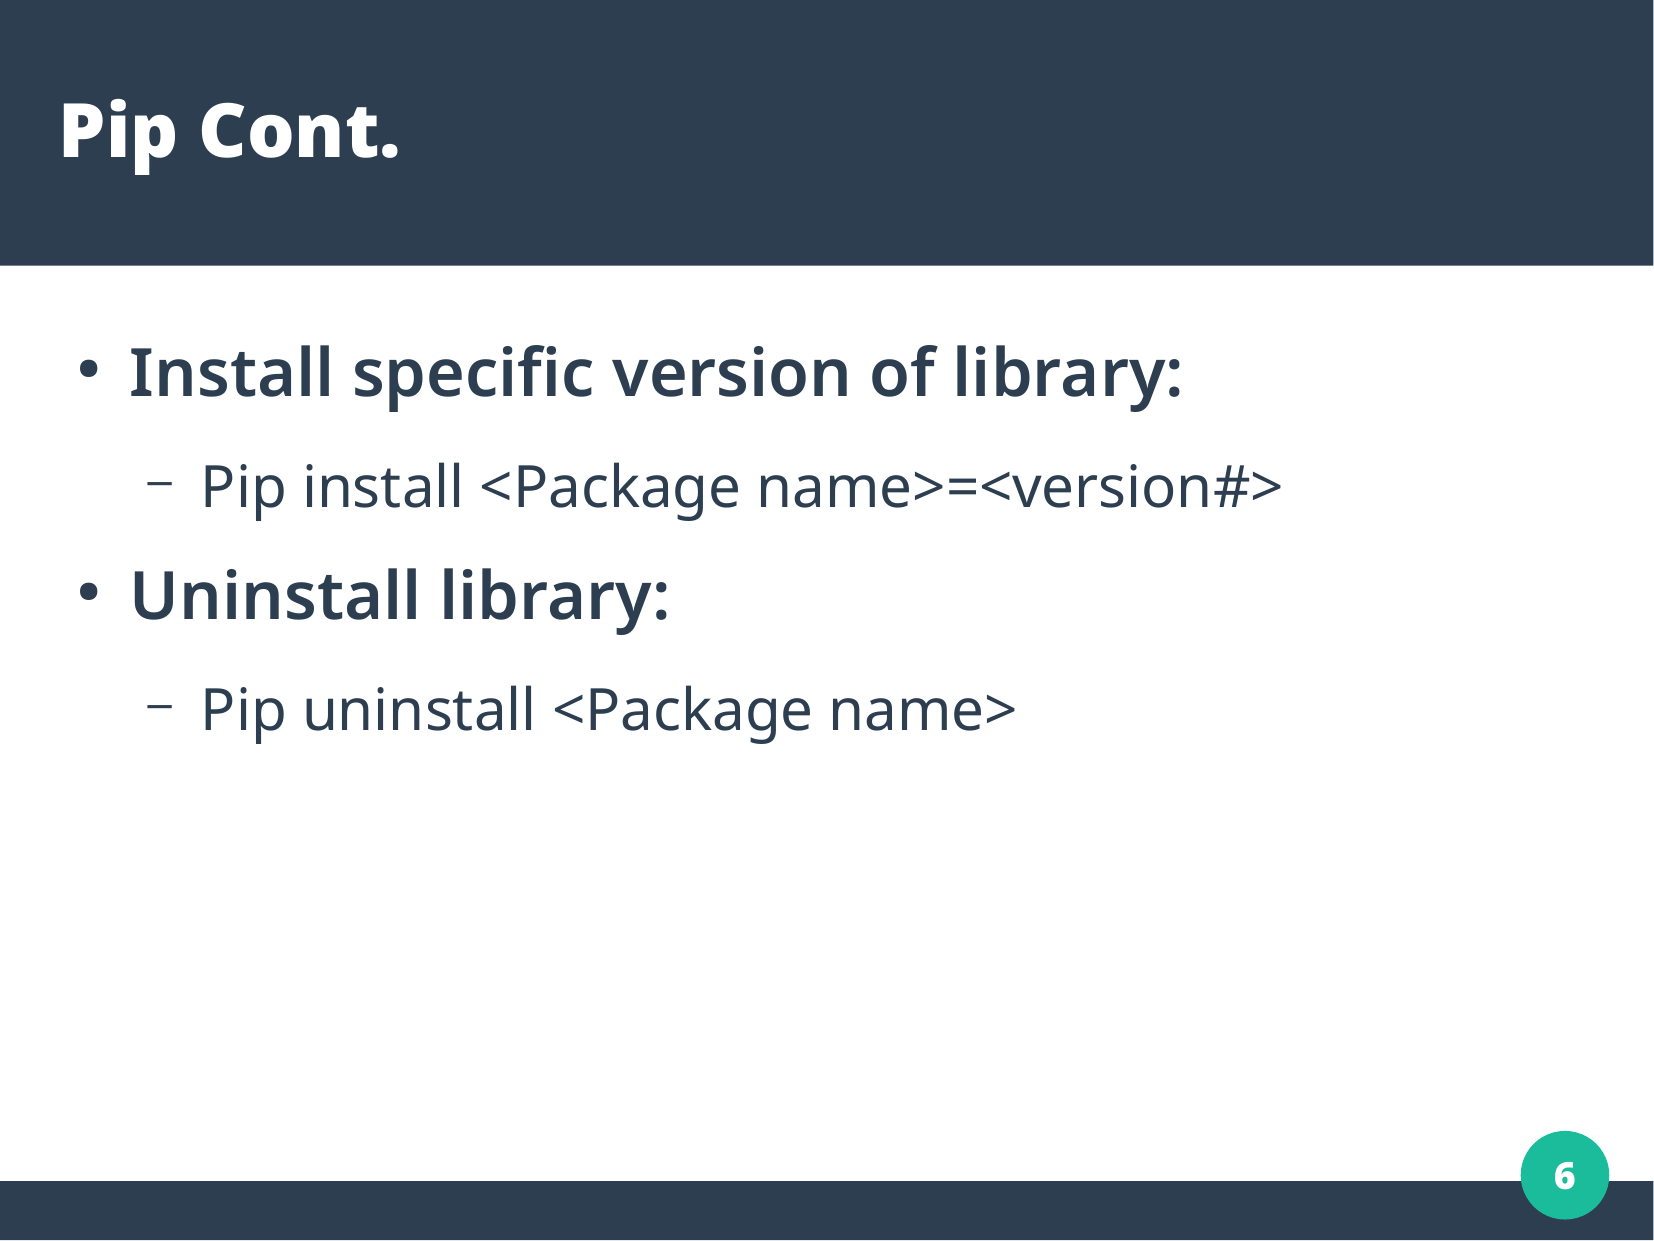

# Pip Cont.
Install specific version of library:
Pip install <Package name>=<version#>
Uninstall library:
Pip uninstall <Package name>
6